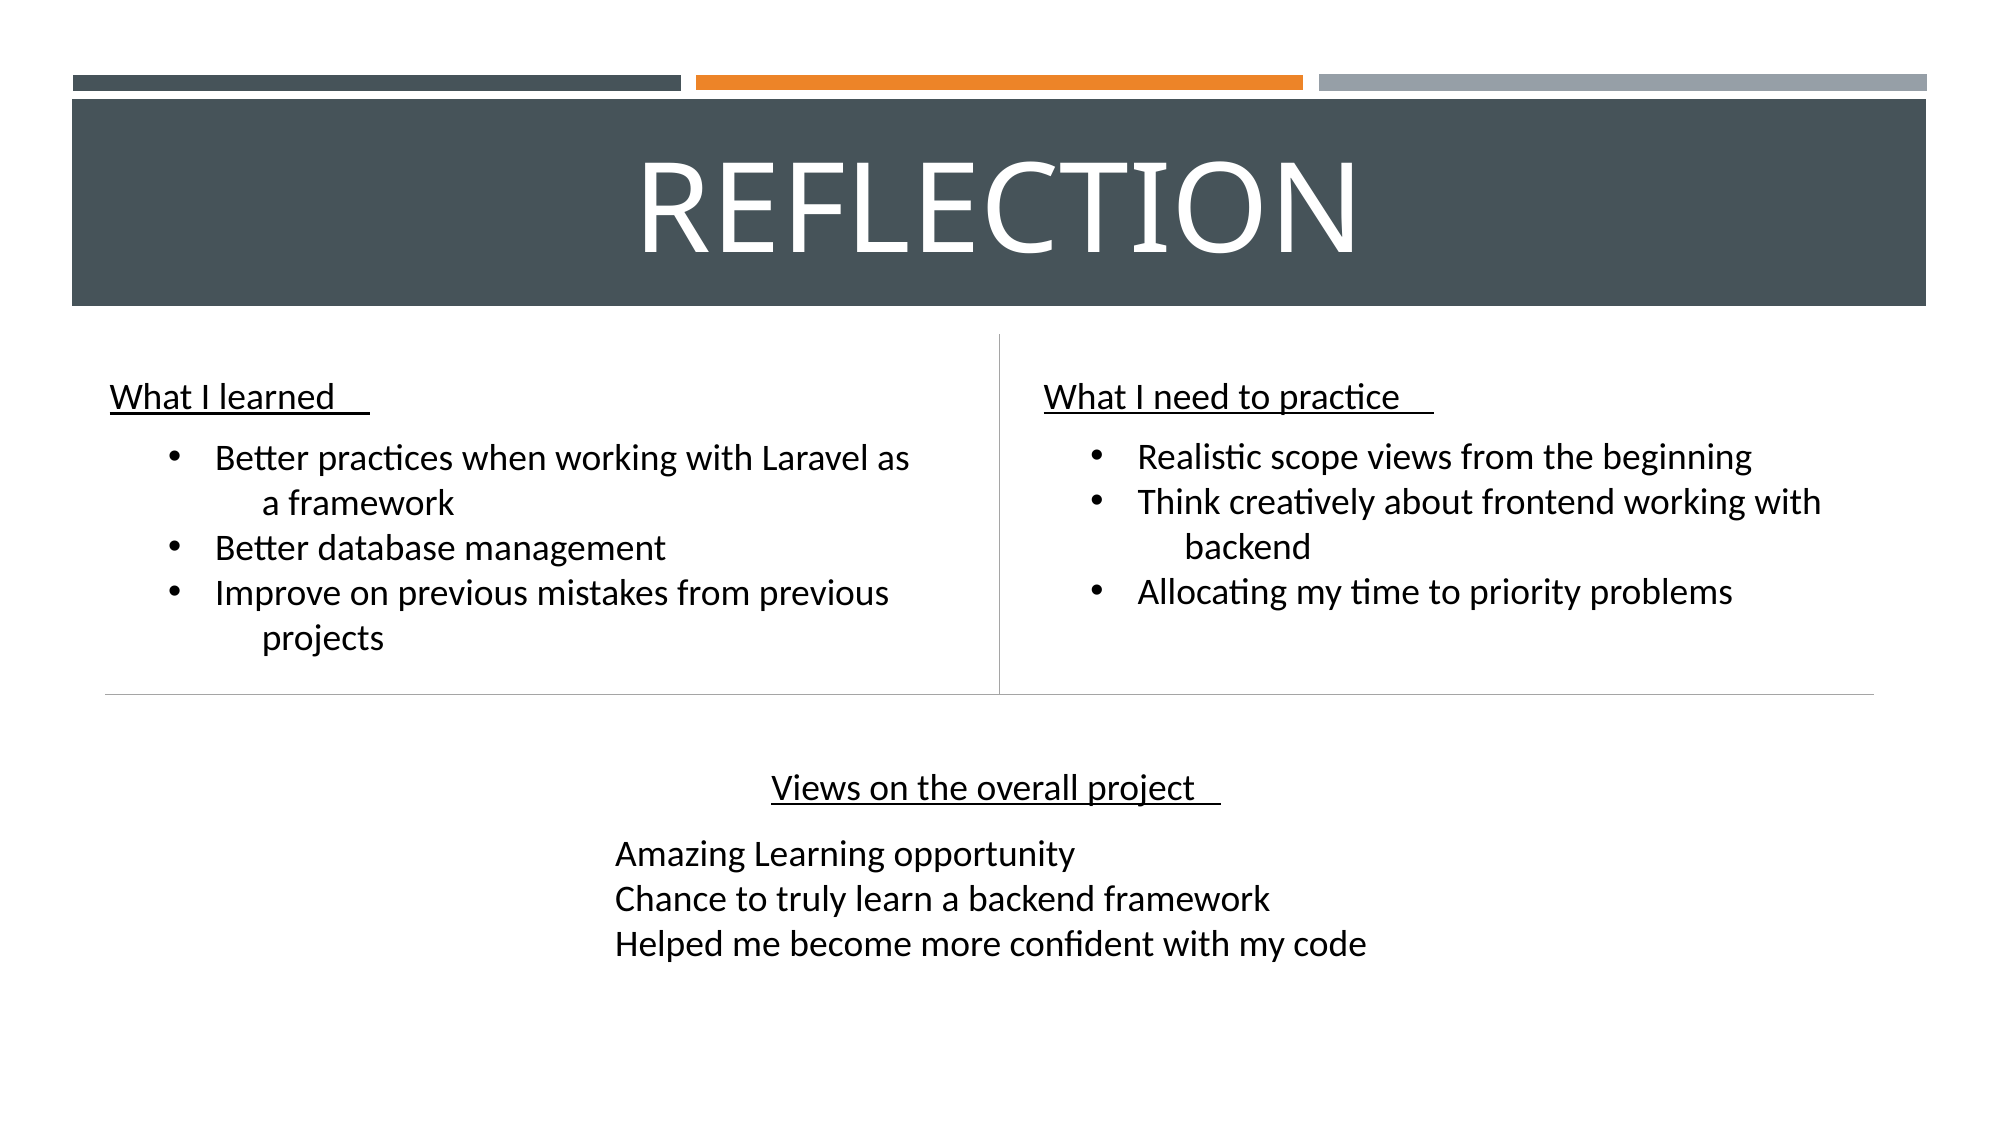

# reflection
What I need to practice
What I learned
Realistic scope views from the beginning
Think creatively about frontend working with backend
Allocating my time to priority problems
Better practices when working with Laravel as a framework
Better database management
Improve on previous mistakes from previous projects
Views on the overall project
Amazing Learning opportunity
Chance to truly learn a backend framework
Helped me become more confident with my code